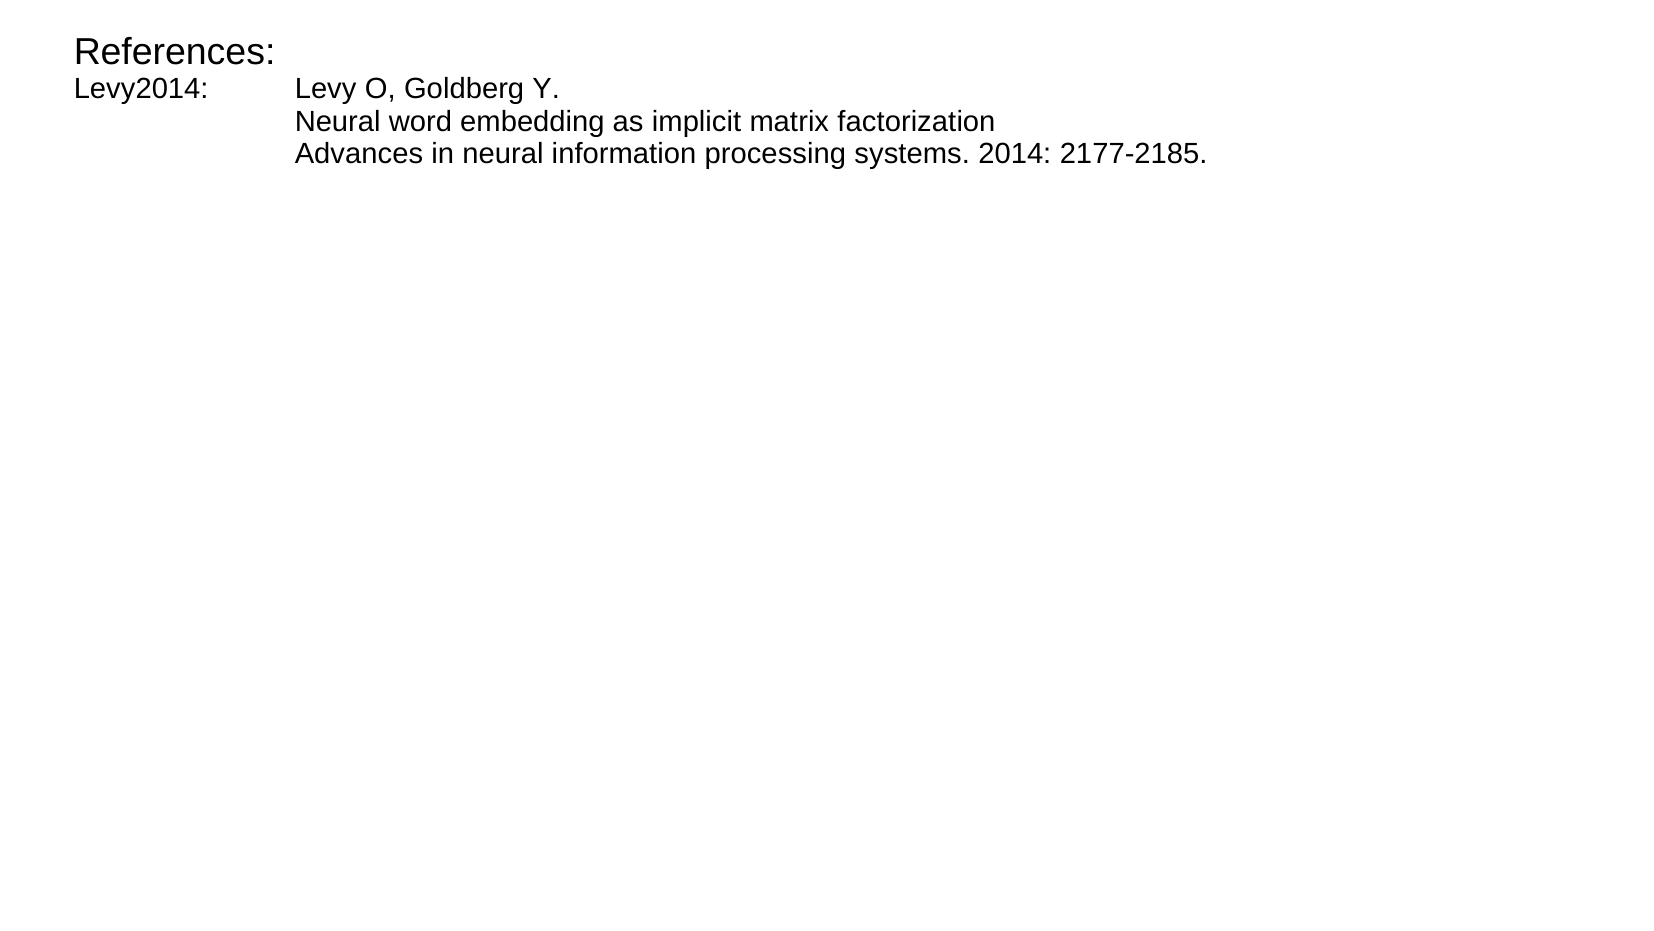

References:
Levy2014:		Levy O, Goldberg Y.
			Neural word embedding as implicit matrix factorization
			Advances in neural information processing systems. 2014: 2177-2185.
#